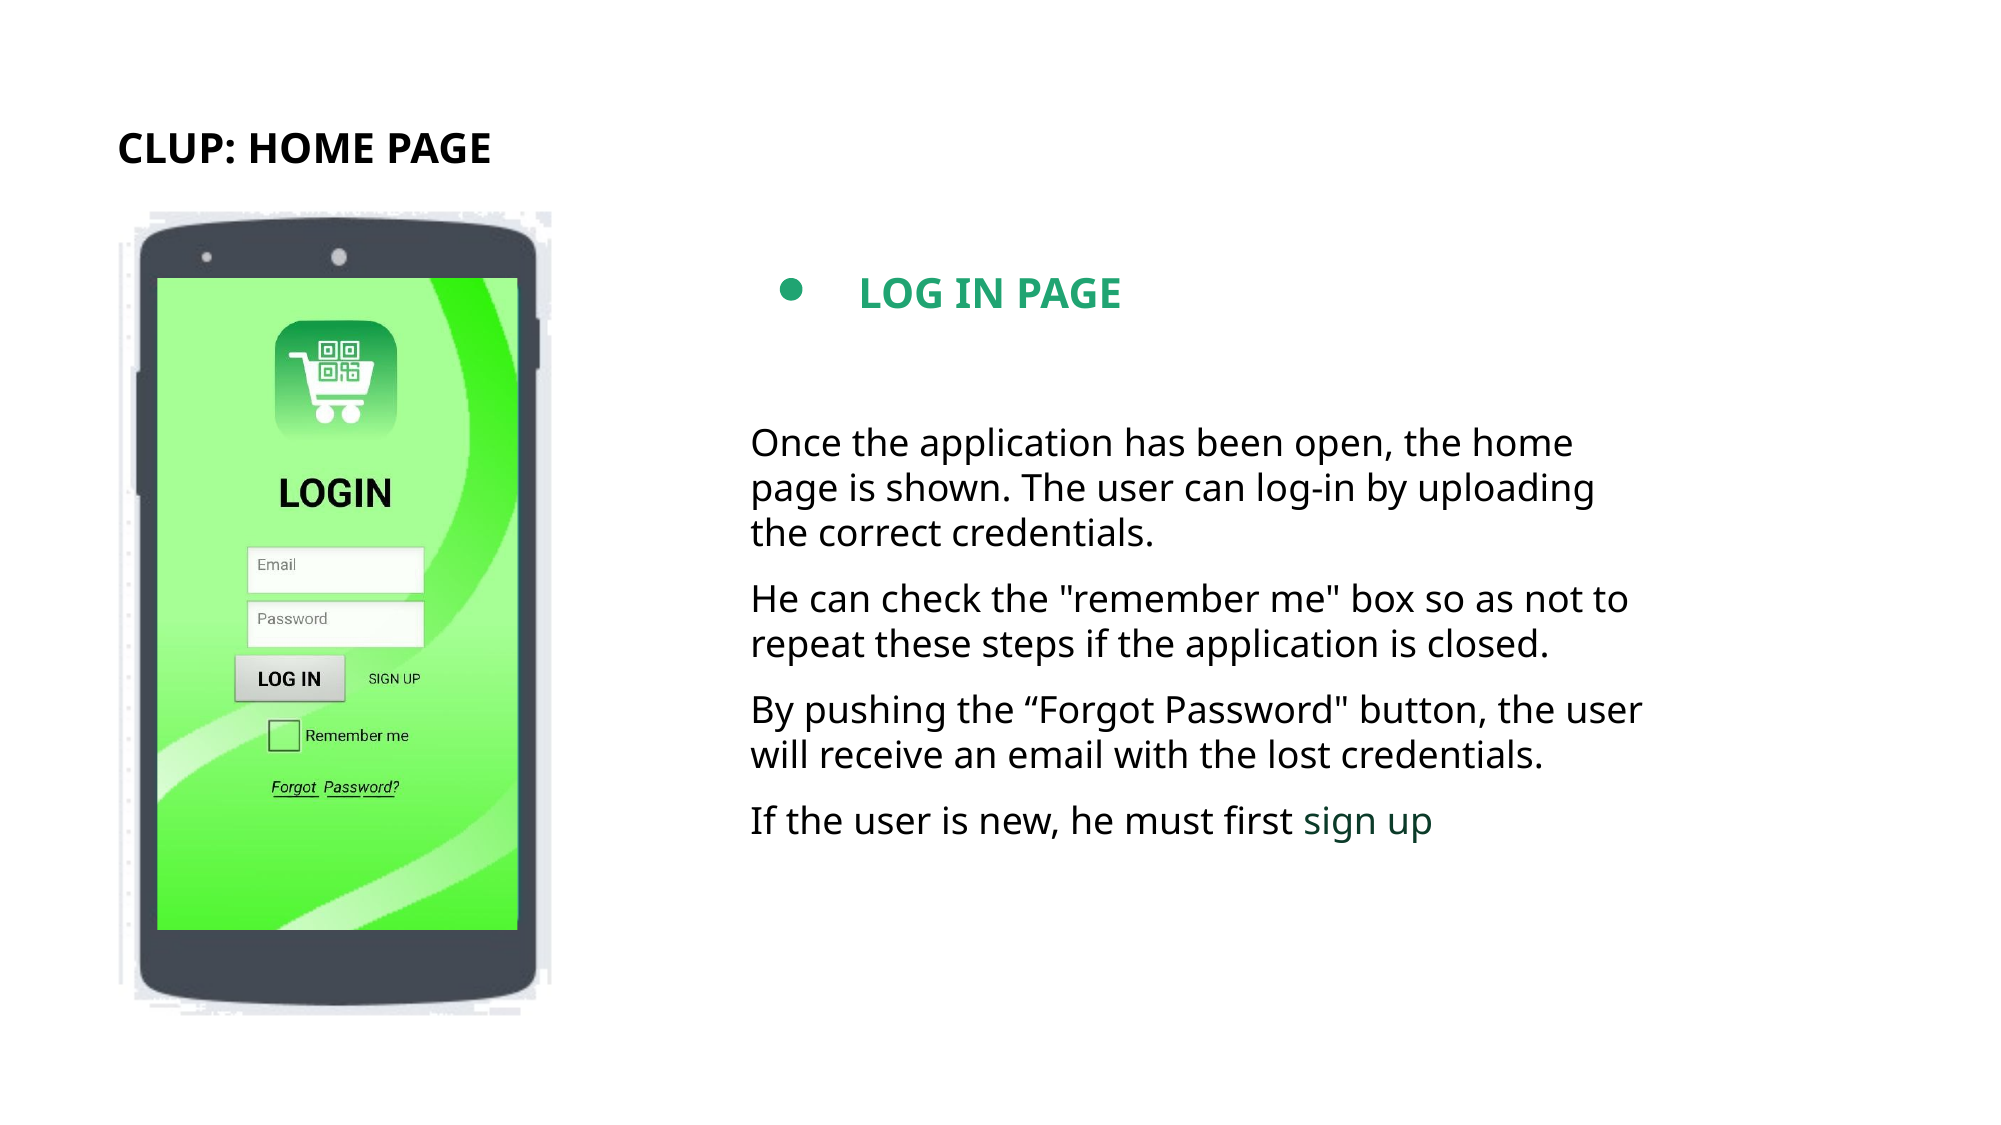

# CLUP: HOME PAGE
LOG IN PAGE
Once the application has been open, the home page is shown. The user can log-in by uploading the correct credentials.
He can check the "remember me" box so as not to repeat these steps if the application is closed.
By pushing the “Forgot Password" button, the user will receive an email with the lost credentials.
If the user is new, he must first sign up